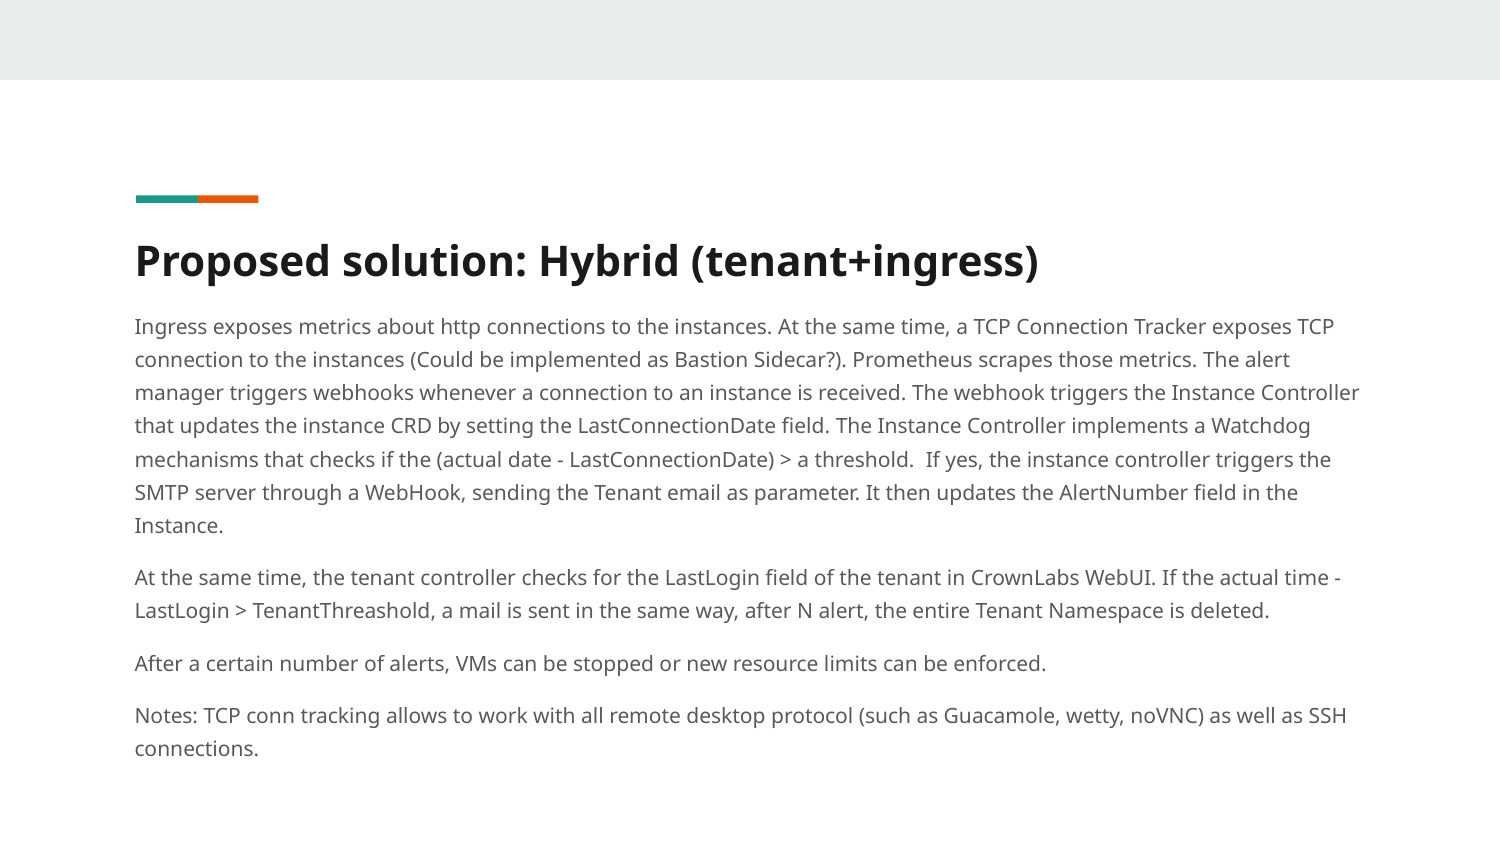

# Proposed solution: Hybrid (tenant+ingress)
Ingress exposes metrics about http connections to the instances. At the same time, a TCP Connection Tracker exposes TCP connection to the instances (Could be implemented as Bastion Sidecar?). Prometheus scrapes those metrics. The alert manager triggers webhooks whenever a connection to an instance is received. The webhook triggers the Instance Controller that updates the instance CRD by setting the LastConnectionDate field. The Instance Controller implements a Watchdog mechanisms that checks if the (actual date - LastConnectionDate) > a threshold. If yes, the instance controller triggers the SMTP server through a WebHook, sending the Tenant email as parameter. It then updates the AlertNumber field in the Instance.
At the same time, the tenant controller checks for the LastLogin field of the tenant in CrownLabs WebUI. If the actual time - LastLogin > TenantThreashold, a mail is sent in the same way, after N alert, the entire Tenant Namespace is deleted.
After a certain number of alerts, VMs can be stopped or new resource limits can be enforced.
Notes: TCP conn tracking allows to work with all remote desktop protocol (such as Guacamole, wetty, noVNC) as well as SSH connections.